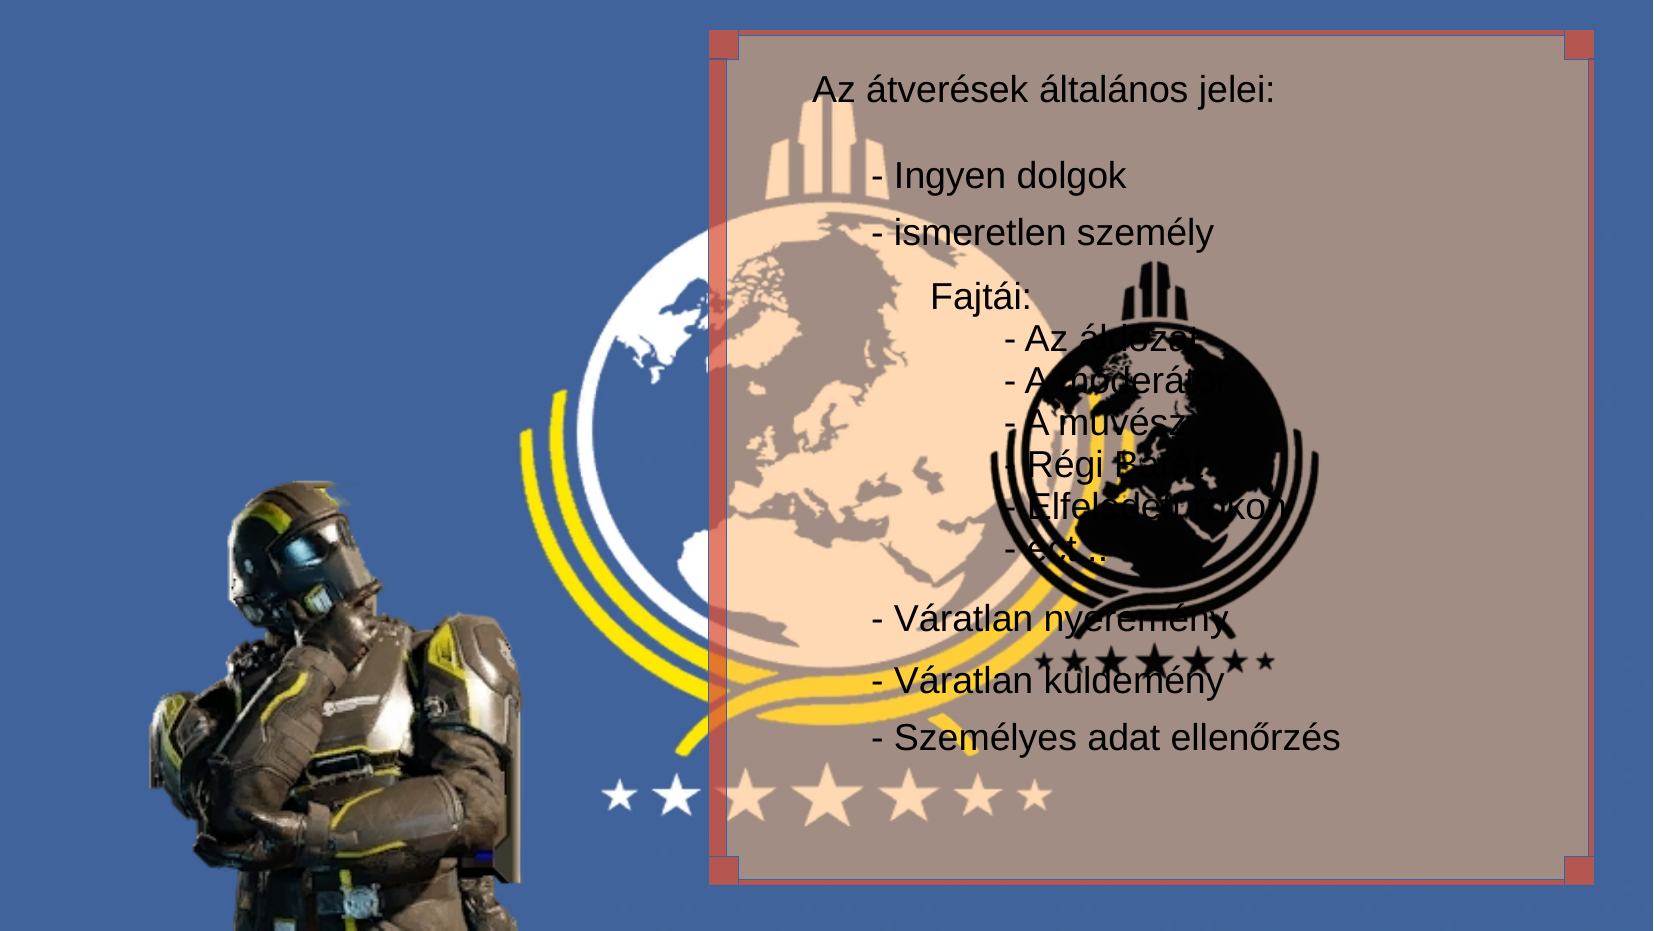

Az átverések általános jelei:
- Ingyen dolgok
- ismeretlen személy
Fajtái:
	- Az áldozat
	- A moderátor
	- A művész
	- Régi Barát
	- Elfeledett rokon
	- ect...
- Váratlan nyeremény
- Váratlan küldemény
- Személyes adat ellenőrzés